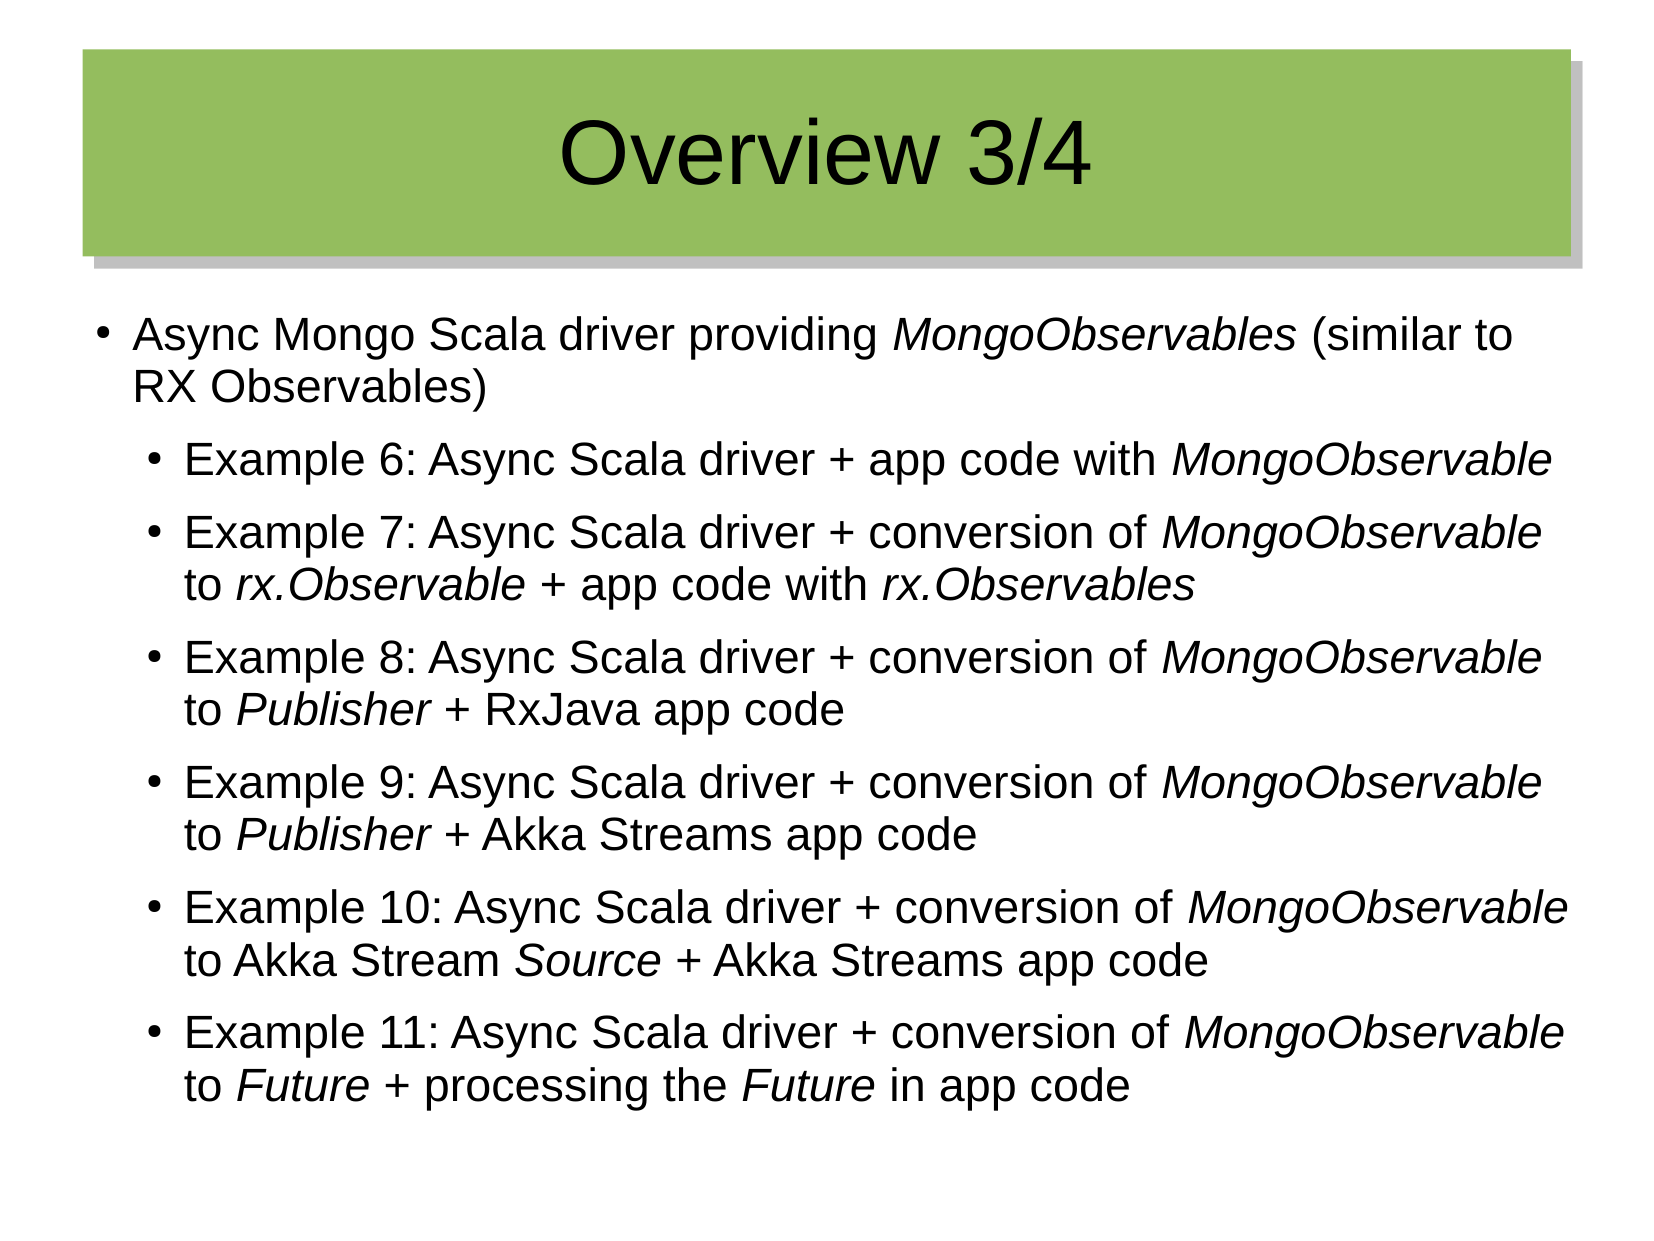

# Overview 3/4
Async Mongo Scala driver providing MongoObservables (similar to RX Observables)
Example 6: Async Scala driver + app code with MongoObservable
Example 7: Async Scala driver + conversion of MongoObservable to rx.Observable + app code with rx.Observables
Example 8: Async Scala driver + conversion of MongoObservable to Publisher + RxJava app code
Example 9: Async Scala driver + conversion of MongoObservable to Publisher + Akka Streams app code
Example 10: Async Scala driver + conversion of MongoObservable to Akka Stream Source + Akka Streams app code
Example 11: Async Scala driver + conversion of MongoObservable to Future + processing the Future in app code